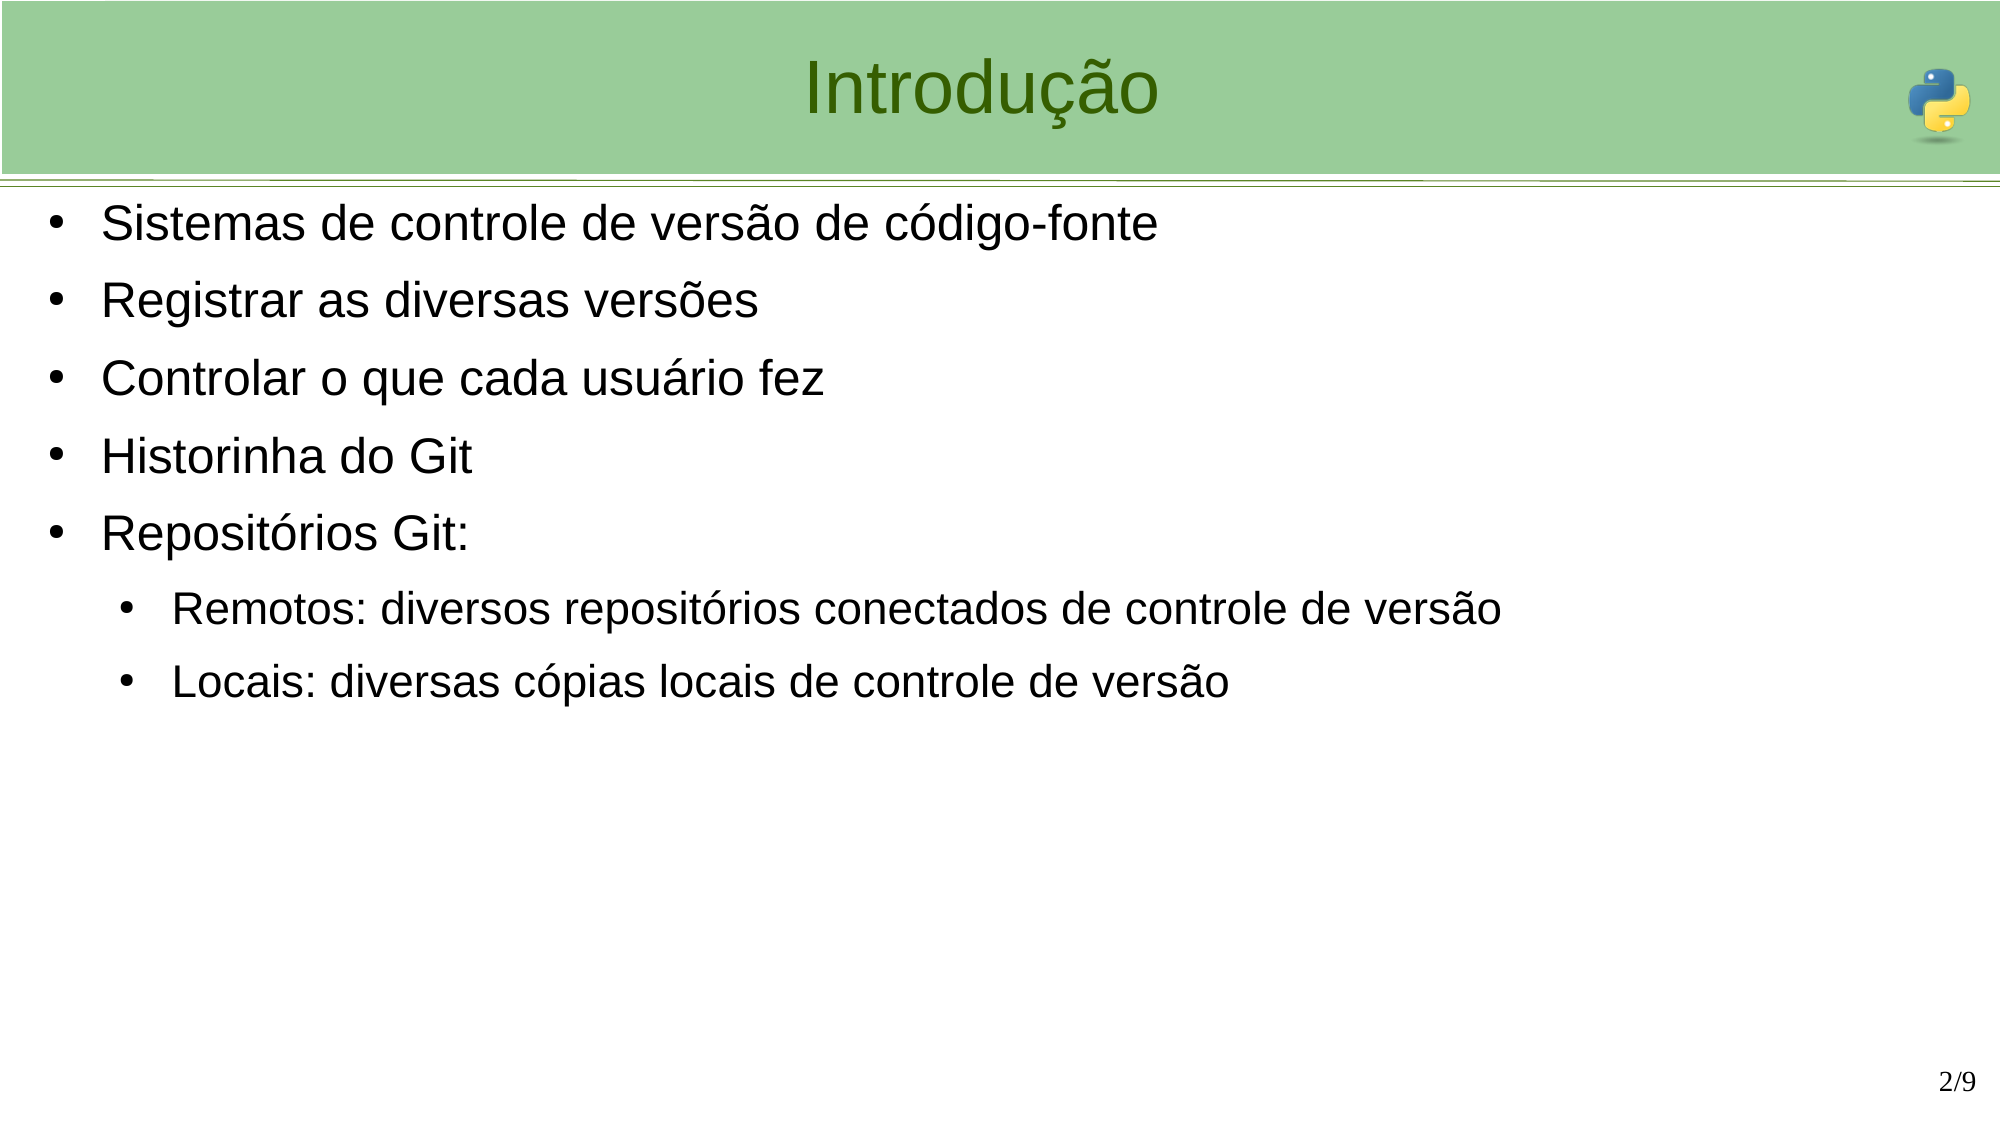

# Introdução
Sistemas de controle de versão de código-fonte
Registrar as diversas versões
Controlar o que cada usuário fez
Historinha do Git
Repositórios Git:
Remotos: diversos repositórios conectados de controle de versão
Locais: diversas cópias locais de controle de versão
2